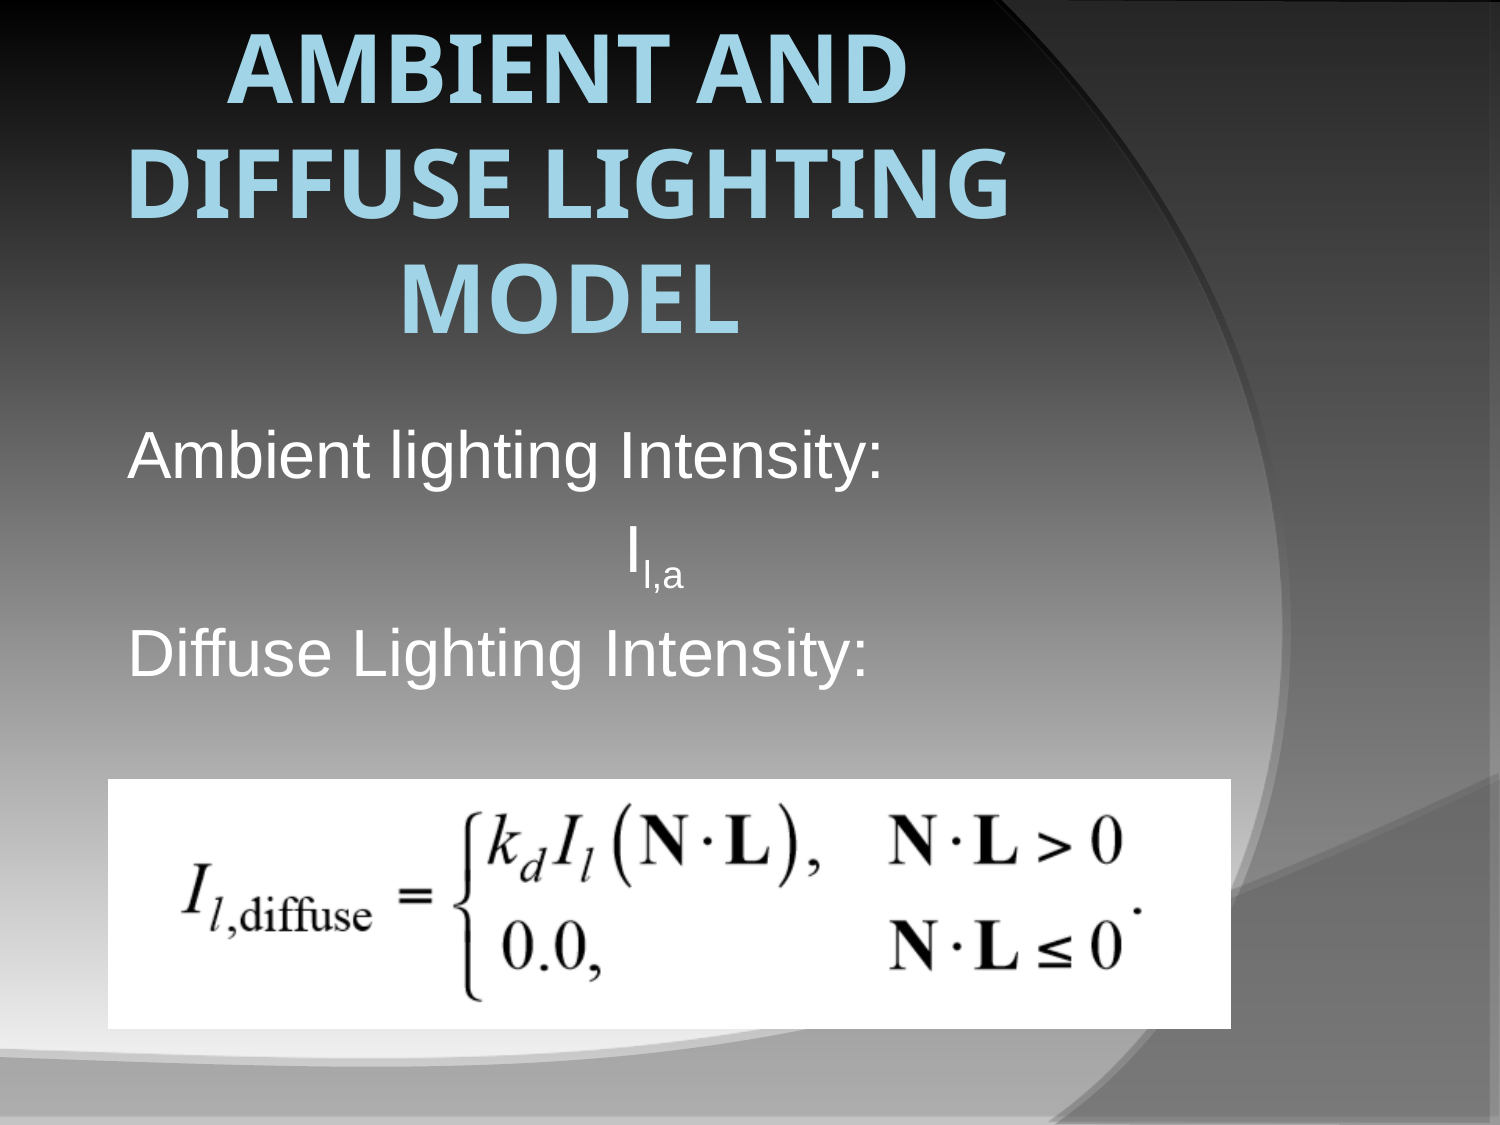

# Ambient and diffuse lighting model
Ambient lighting Intensity:
Il,a
Diffuse Lighting Intensity: